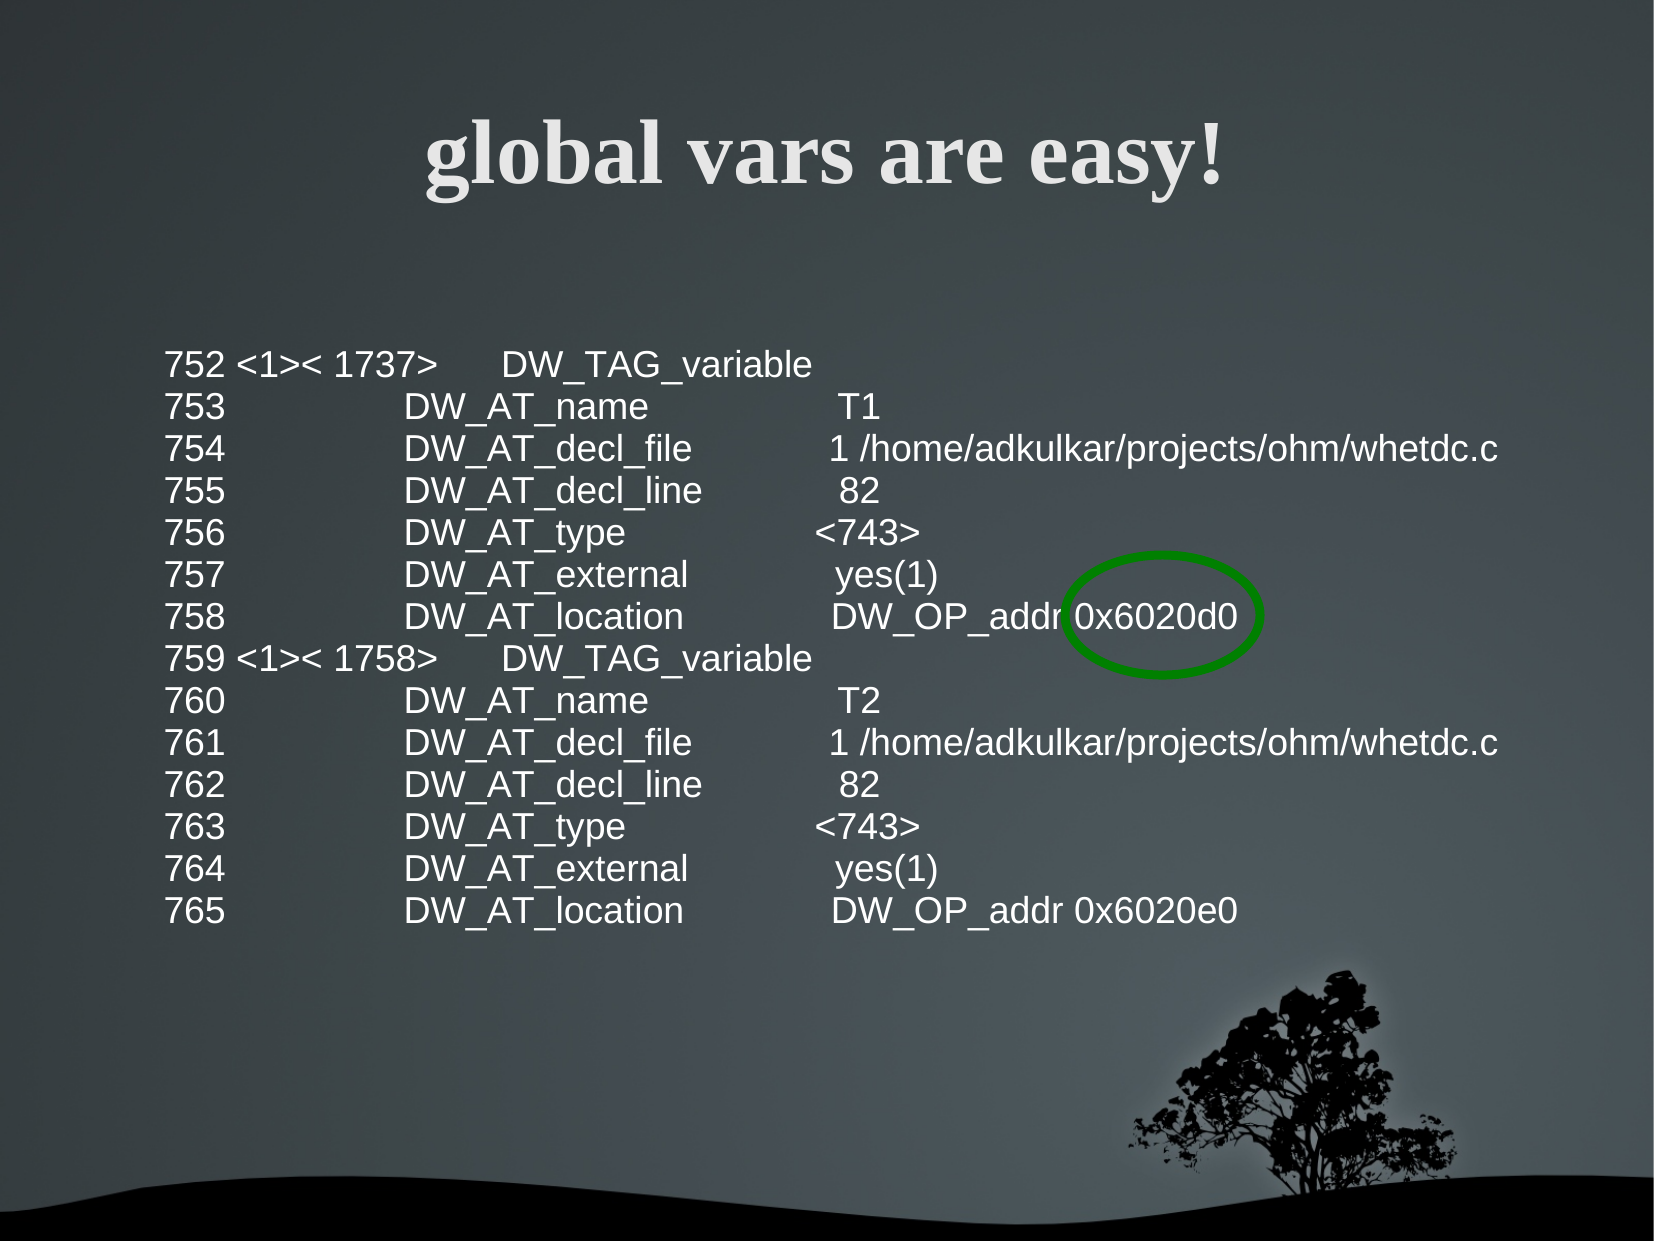

# global vars are easy!
 752 <1>< 1737> DW_TAG_variable
 753 DW_AT_name T1
 754 DW_AT_decl_file 1 /home/adkulkar/projects/ohm/whetdc.c
 755 DW_AT_decl_line 82
 756 DW_AT_type <743>
 757 DW_AT_external yes(1)
 758 DW_AT_location DW_OP_addr 0x6020d0
 759 <1>< 1758> DW_TAG_variable
 760 DW_AT_name T2
 761 DW_AT_decl_file 1 /home/adkulkar/projects/ohm/whetdc.c
 762 DW_AT_decl_line 82
 763 DW_AT_type <743>
 764 DW_AT_external yes(1)
 765 DW_AT_location DW_OP_addr 0x6020e0